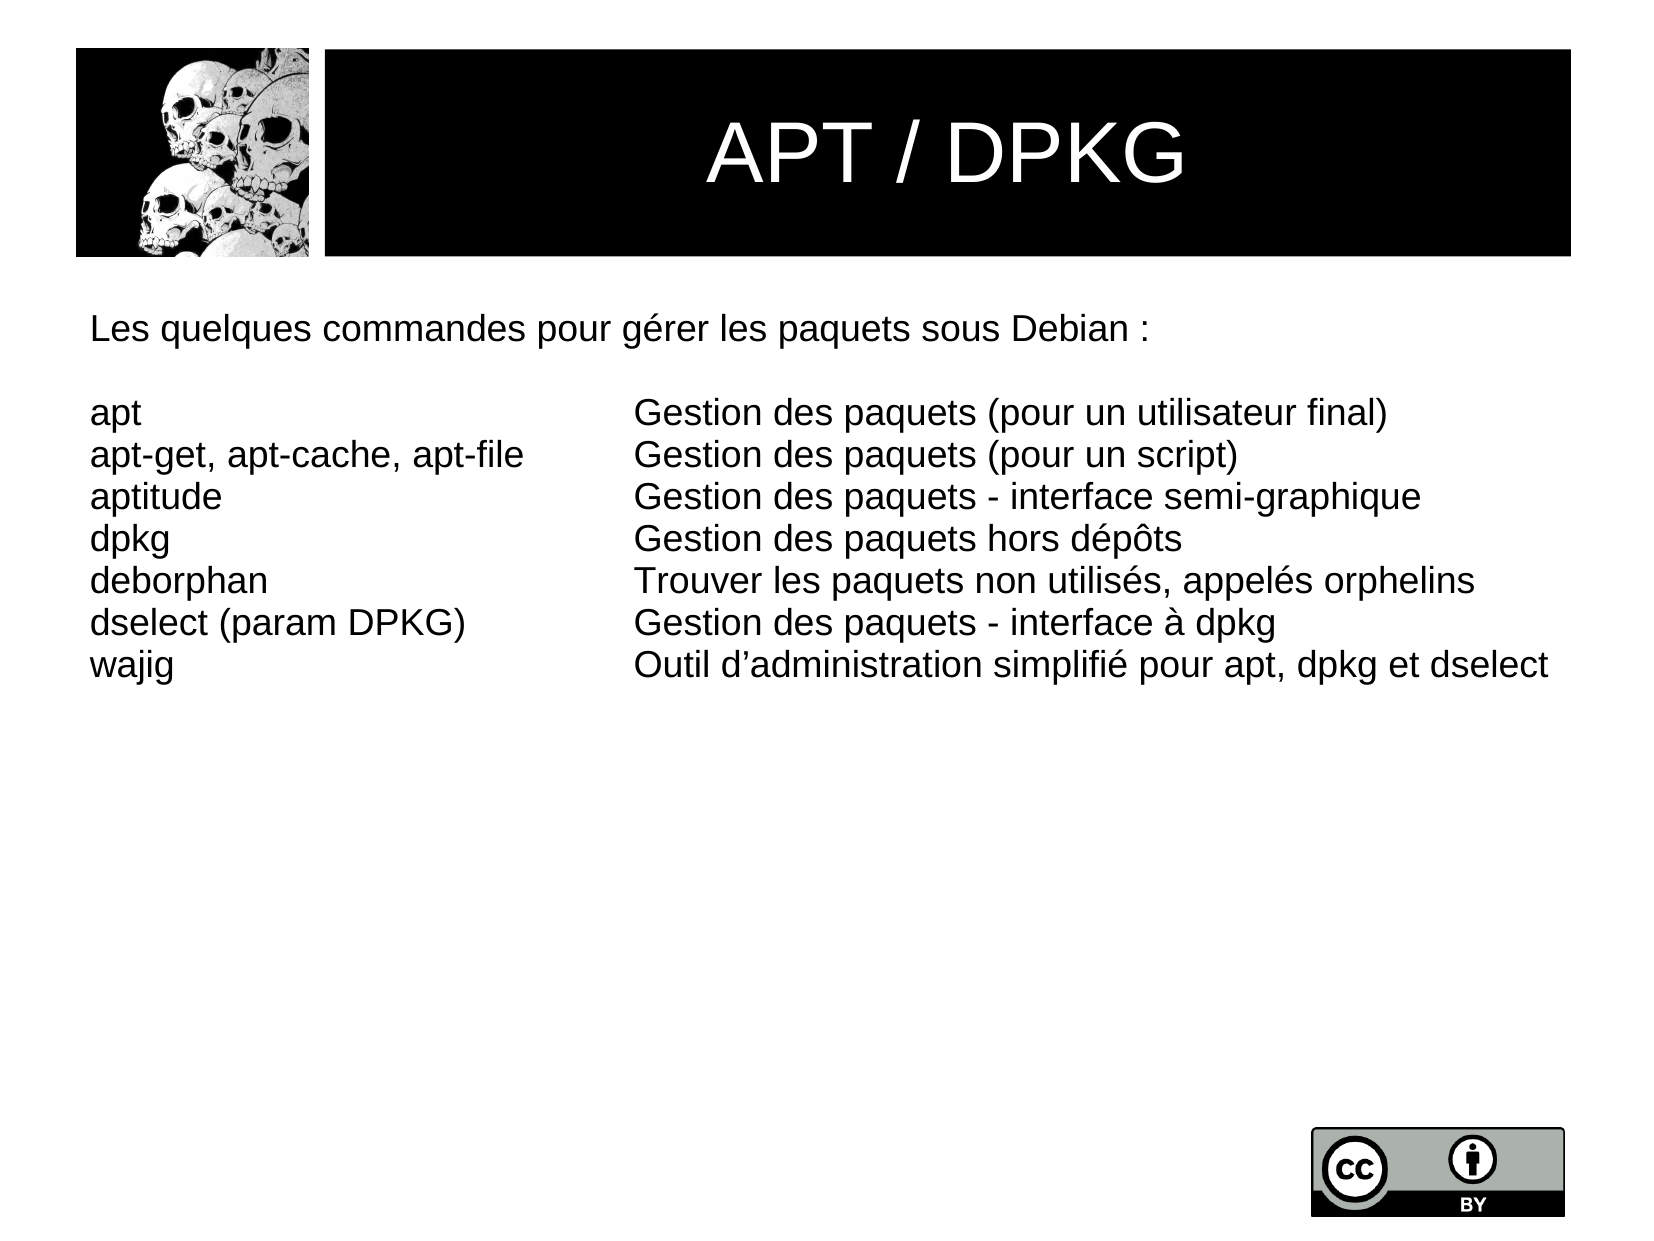

# APT / DPKG
Les quelques commandes pour gérer les paquets sous Debian :
apt				Gestion des paquets (pour un utilisateur final)
apt-get, apt-cache, apt-file 	Gestion des paquets (pour un script)
aptitude 			Gestion des paquets - interface semi-graphique
dpkg 				Gestion des paquets hors dépôts
deborphan 			Trouver les paquets non utilisés, appelés orphelins
dselect (param DPKG) 		Gestion des paquets - interface à dpkg
wajig 			Outil d’administration simplifié pour apt, dpkg et dselect